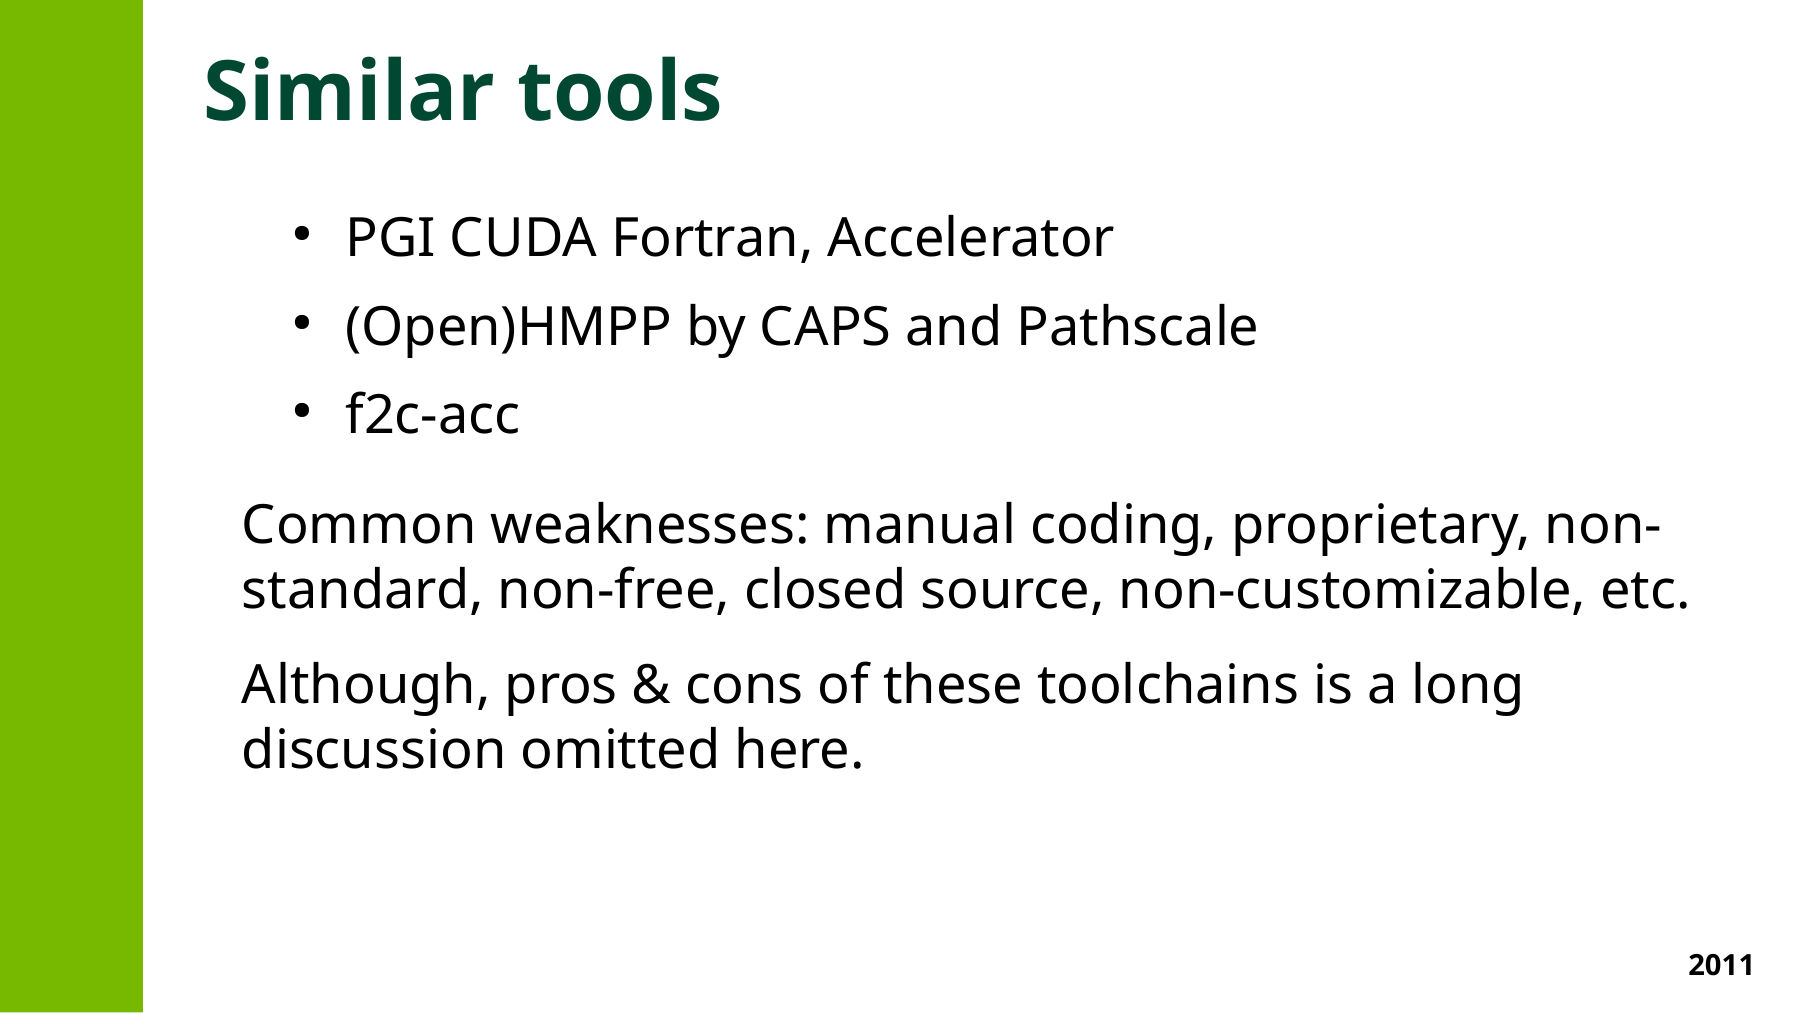

# Similar tools
PGI CUDA Fortran, Accelerator
(Open)HMPP by CAPS and Pathscale
f2c-acc
Common weaknesses: manual coding, proprietary, non-standard, non-free, closed source, non-customizable, etc.
Although, pros & cons of these toolchains is a long discussion omitted here.